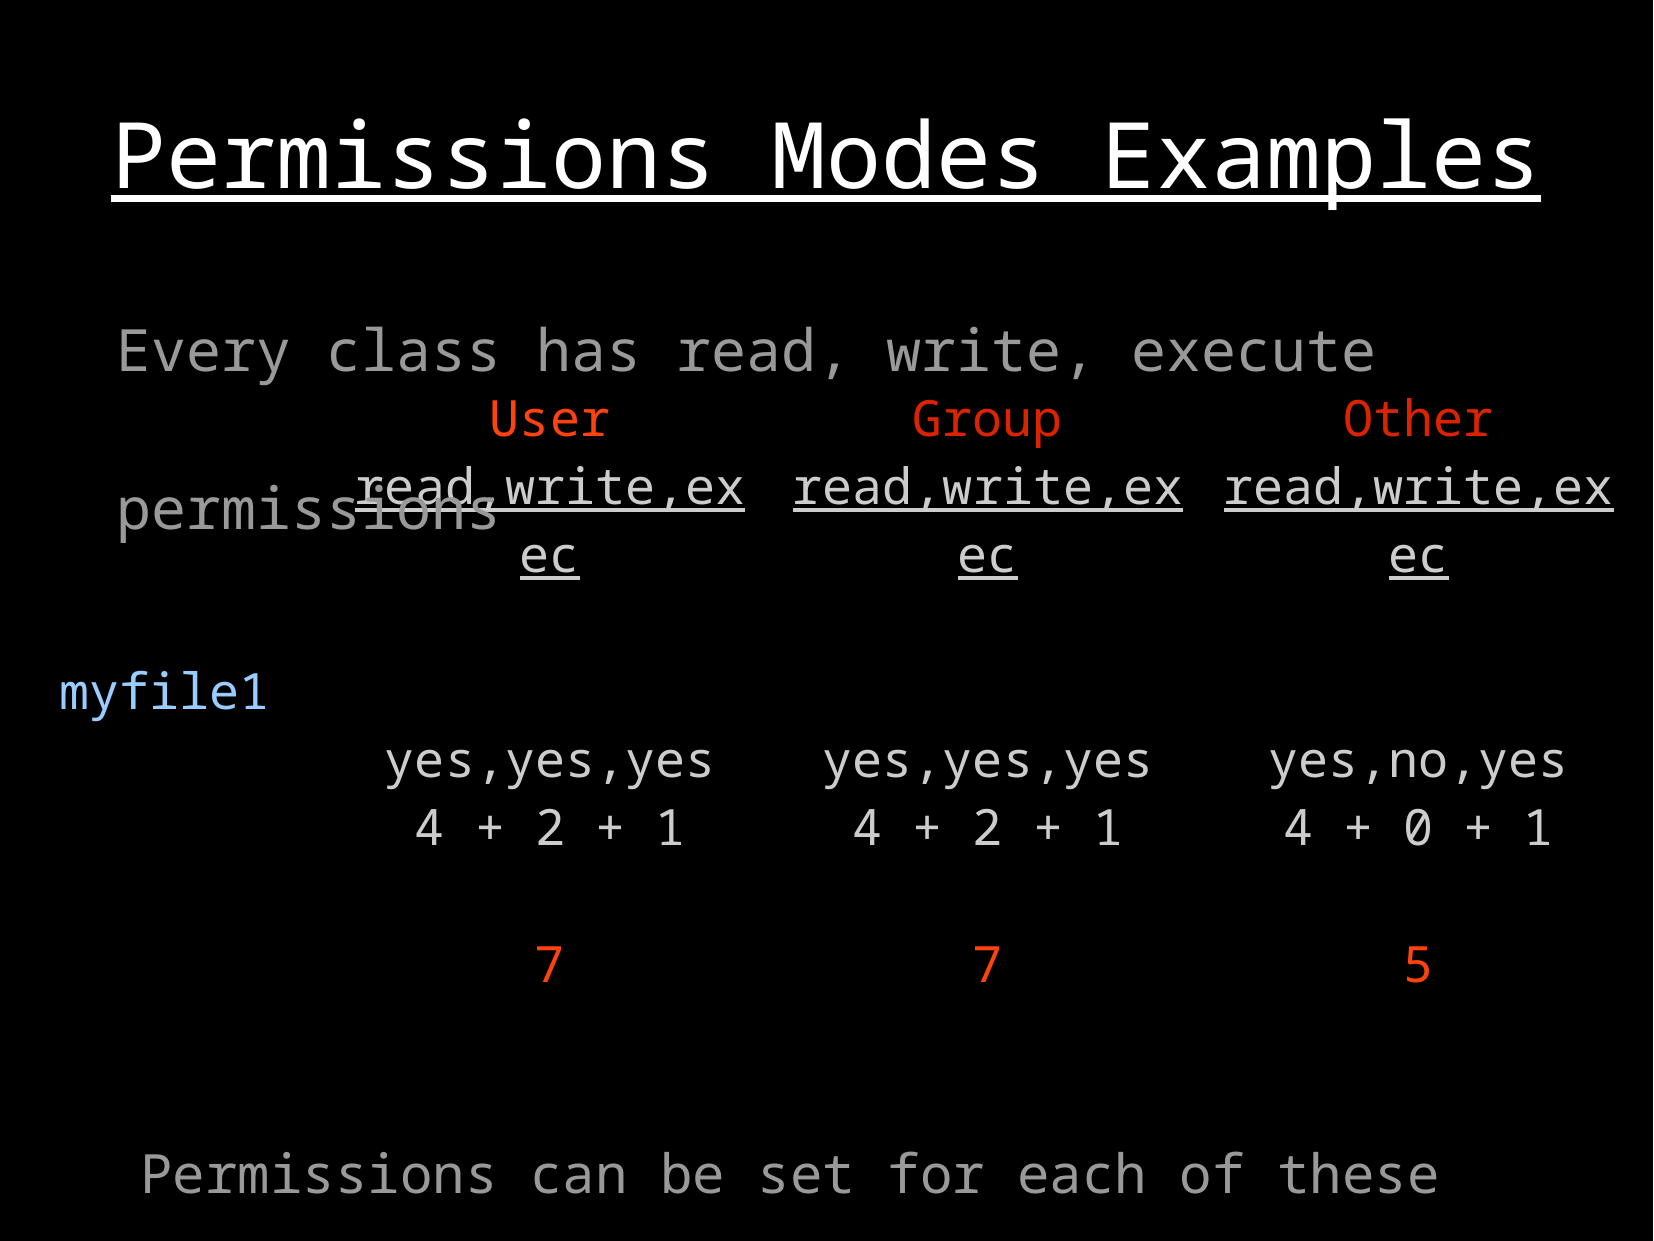

# Permissions Modes Examples
Every class has read, write, execute permissions
| myfile1 | User read,write,exec yes,yes,yes 4 + 2 + 1 7 | Group read,write,exec yes,yes,yes 4 + 2 + 1 7 | Other read,write,exec yes,no,yes 4 + 0 + 1 5 |
| --- | --- | --- | --- |
Permissions can be set for each of these classes